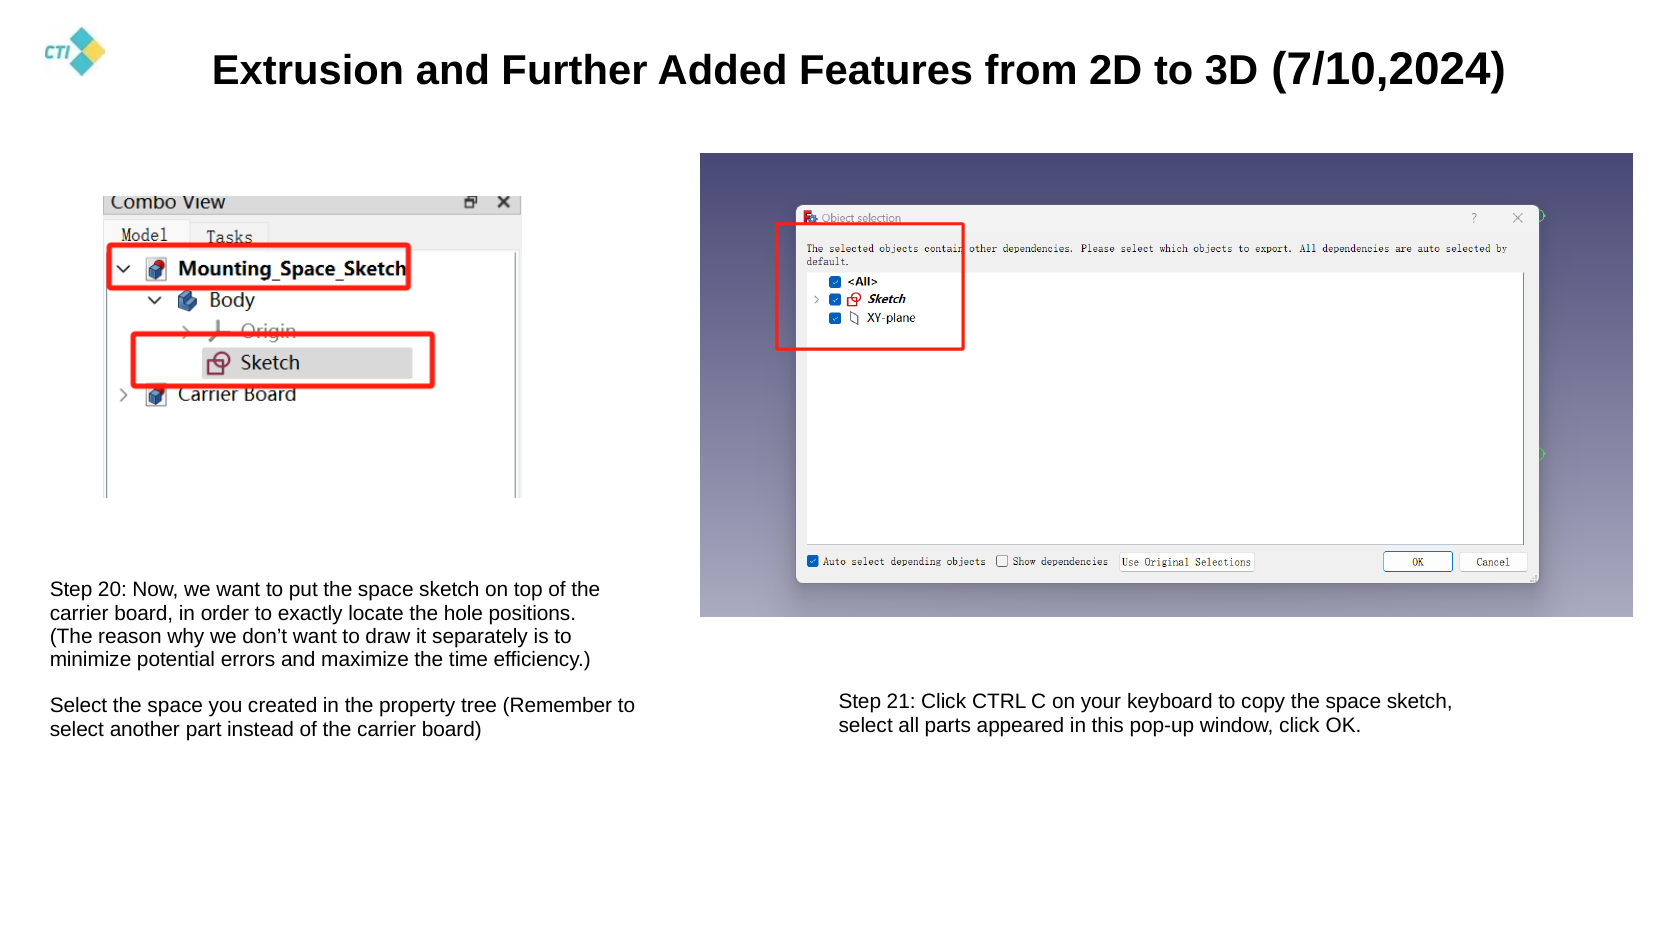

# Extrusion and Further Added Features from 2D to 3D (7/10,2024)
New
New
Step 20: Now, we want to put the space sketch on top of the carrier board, in order to exactly locate the hole positions.
(The reason why we don’t want to draw it separately is to minimize potential errors and maximize the time efficiency.)
Select the space you created in the property tree (Remember to select another part instead of the carrier board)
Step 21: Click CTRL C on your keyboard to copy the space sketch, select all parts appeared in this pop-up window, click OK.